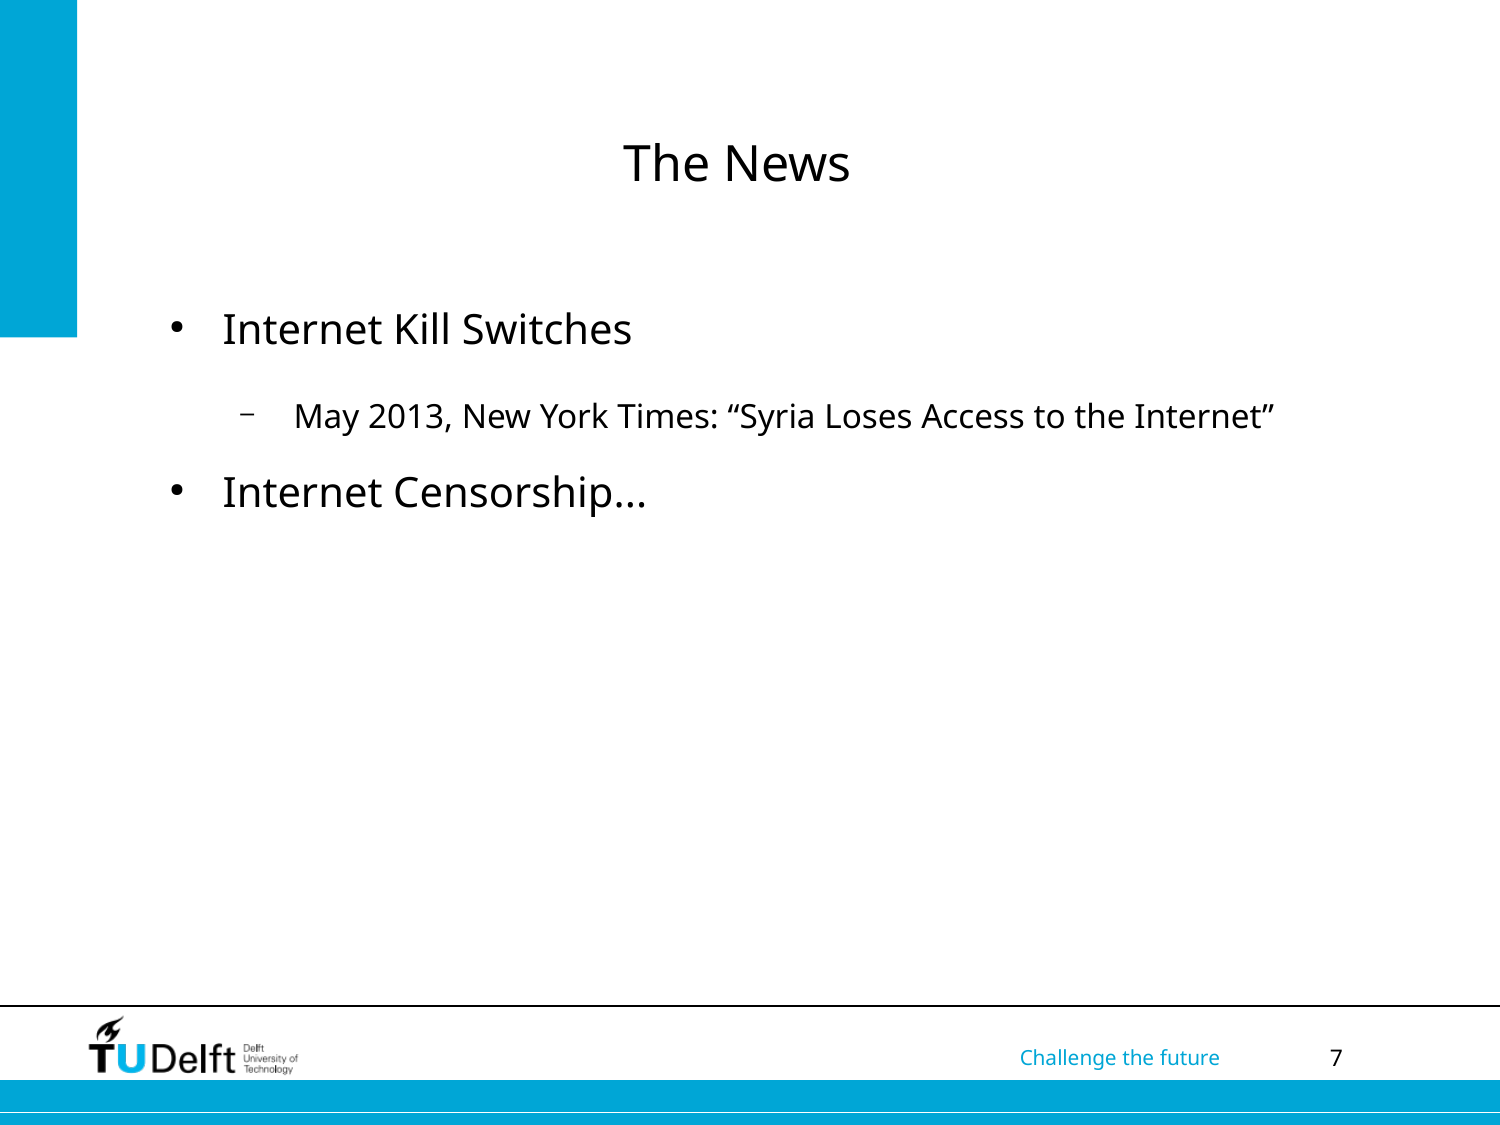

# The News
Internet Kill Switches
May 2013, New York Times: “Syria Loses Access to the Internet”
Internet Censorship...